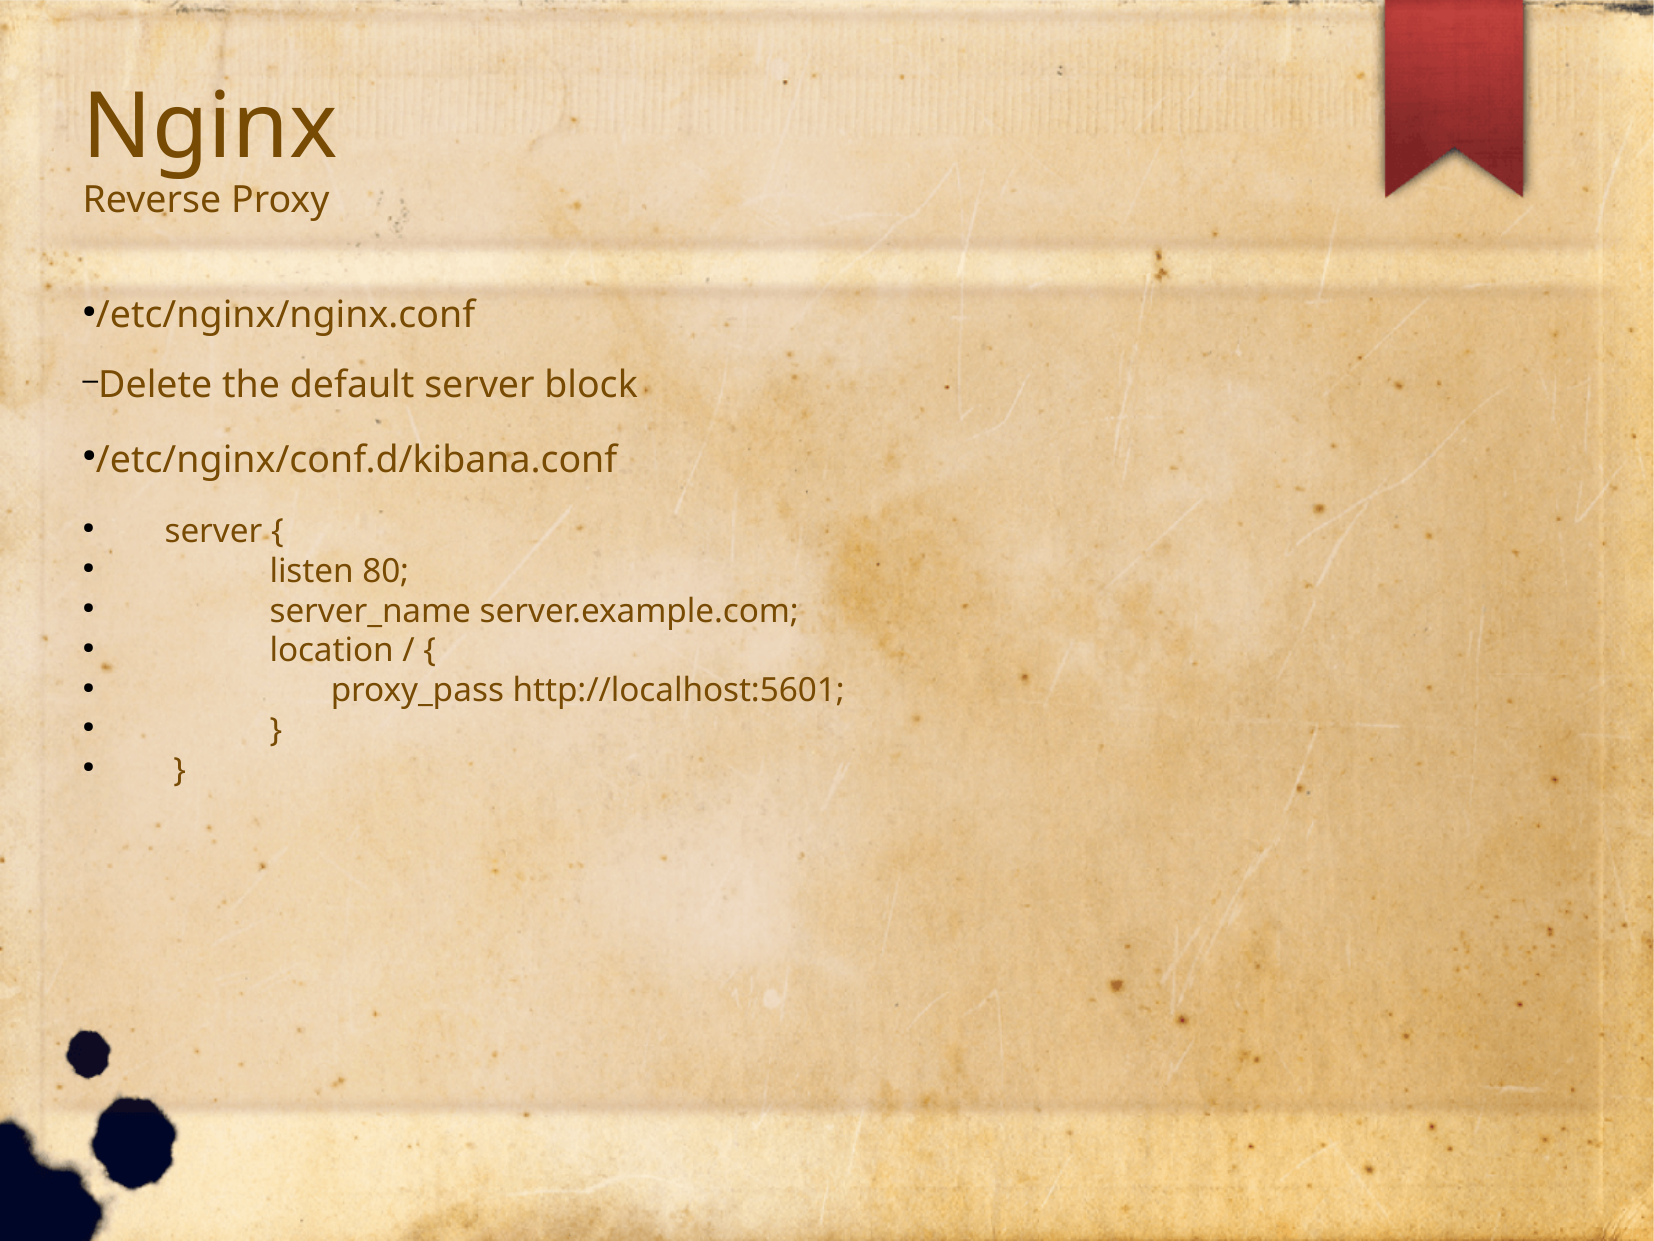

# Nginx Reverse Proxy
/etc/nginx/nginx.conf
Delete the default server block
/etc/nginx/conf.d/kibana.conf
 server {
 listen 80;
 server_name server.example.com;
 location / {
 proxy_pass http://localhost:5601;
 }
 }